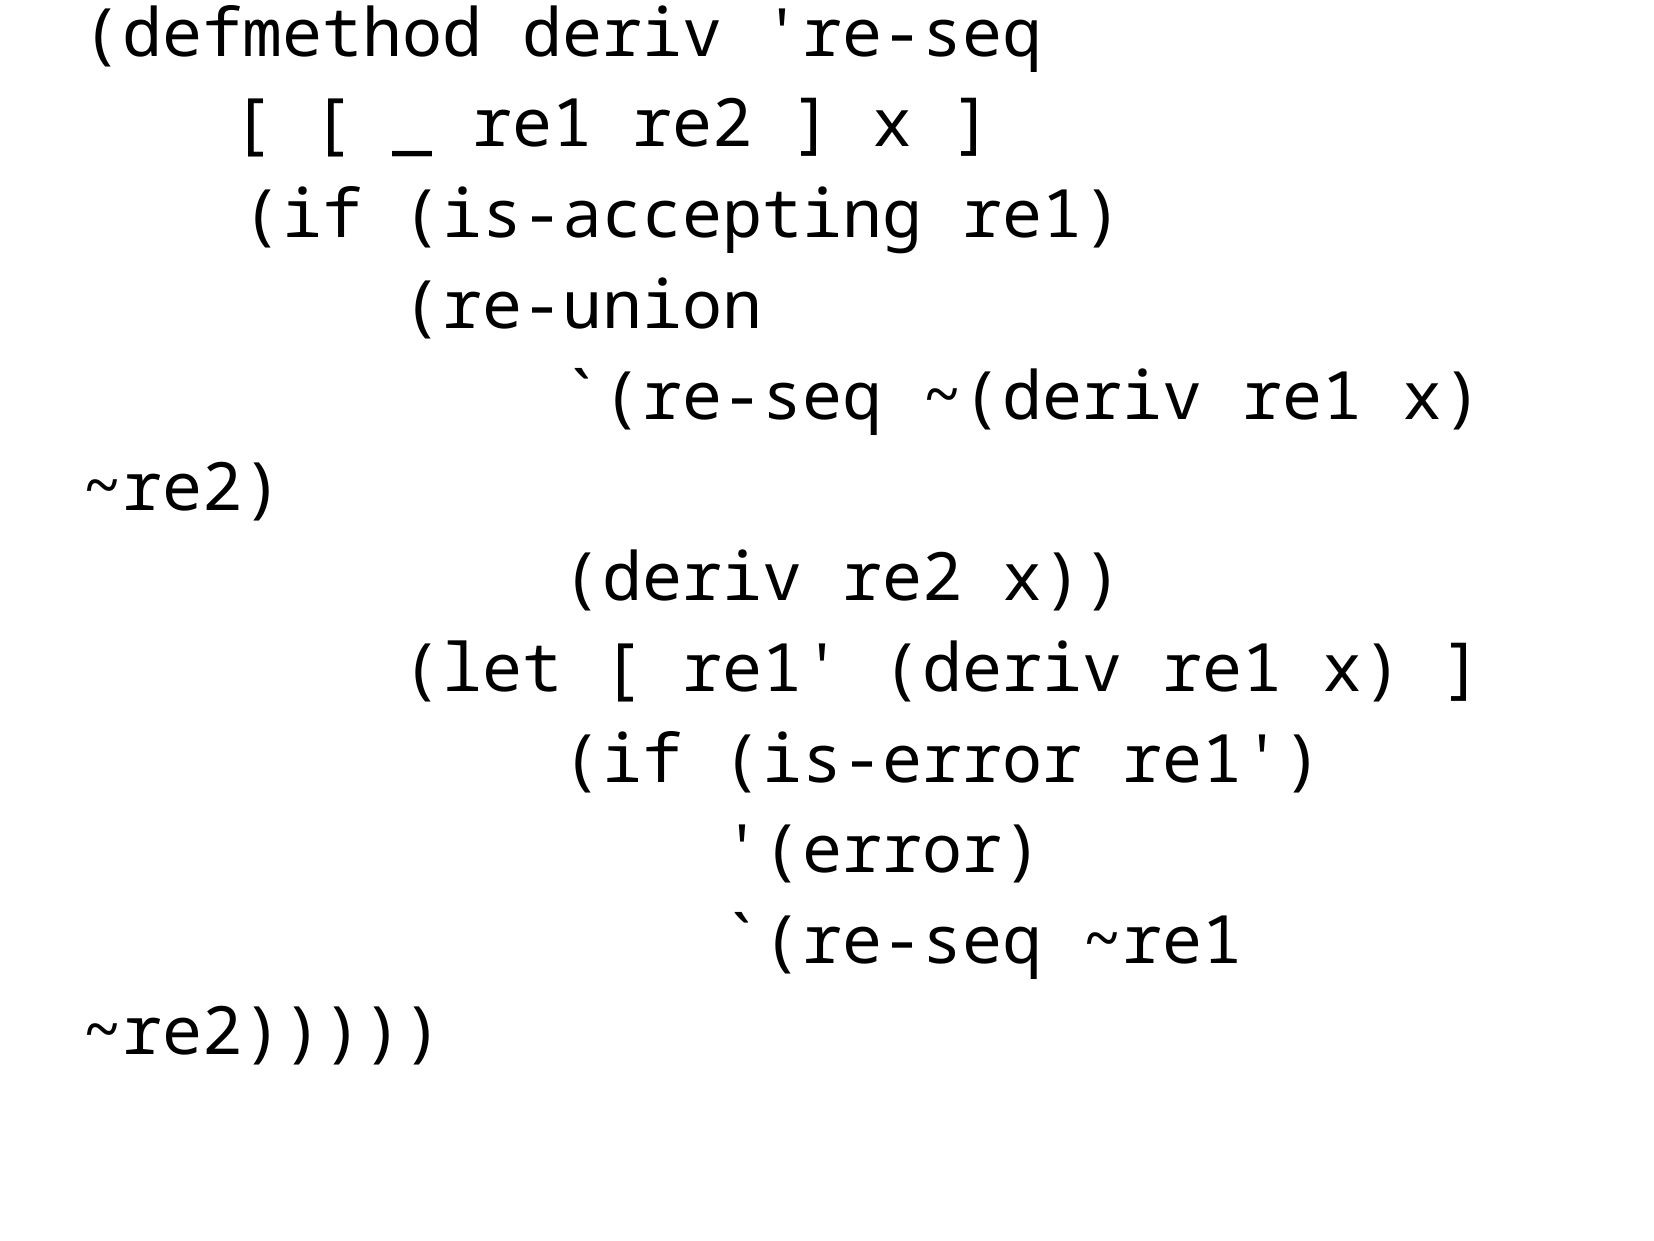

# (defmethod deriv 're-seq
		[ [ _ re1 re2 ] x ]
 (if (is-accepting re1)
 (re-union
 `(re-seq ~(deriv re1 x) ~re2)
 (deriv re2 x))
 (let [ re1' (deriv re1 x) ]
 (if (is-error re1')
 '(error)
 `(re-seq ~re1 ~re2)))))